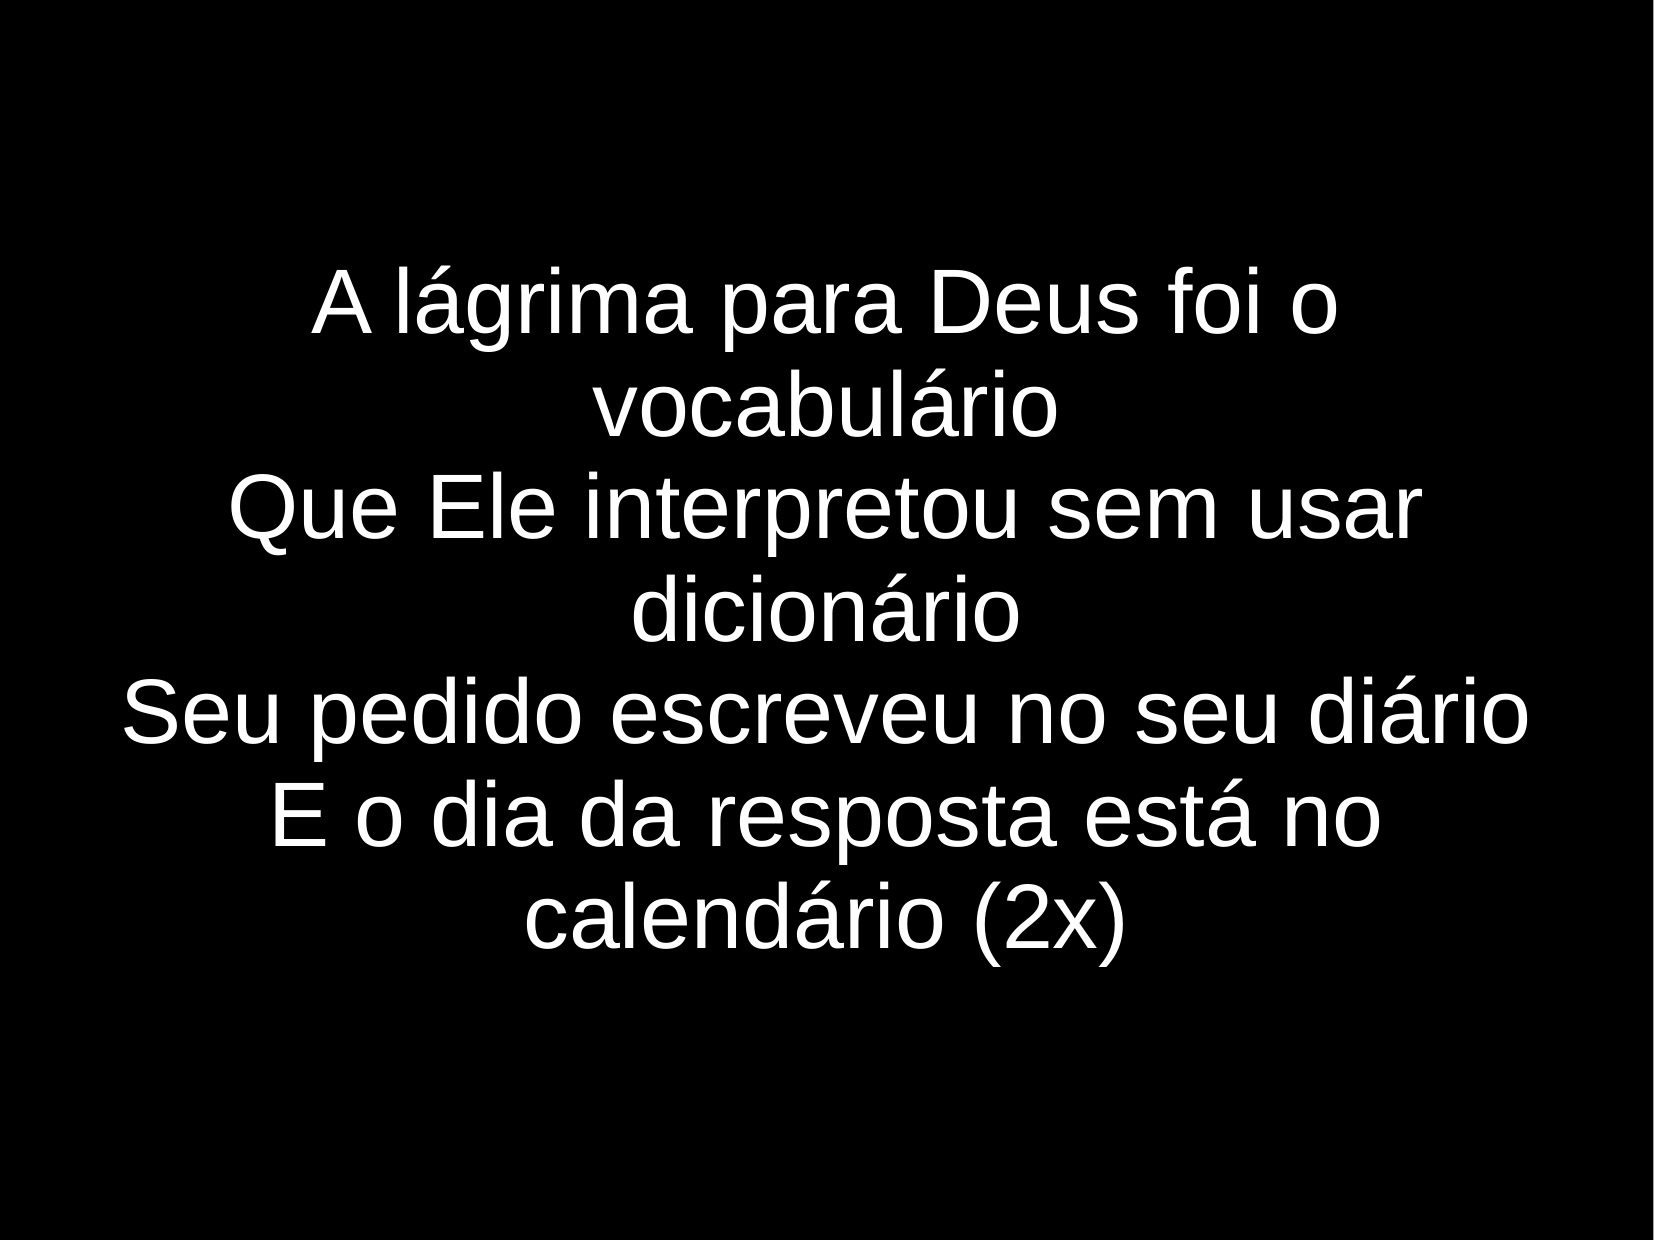

# A lágrima para Deus foi o vocabulário
Que Ele interpretou sem usar dicionário
Seu pedido escreveu no seu diário
E o dia da resposta está no calendário (2x)